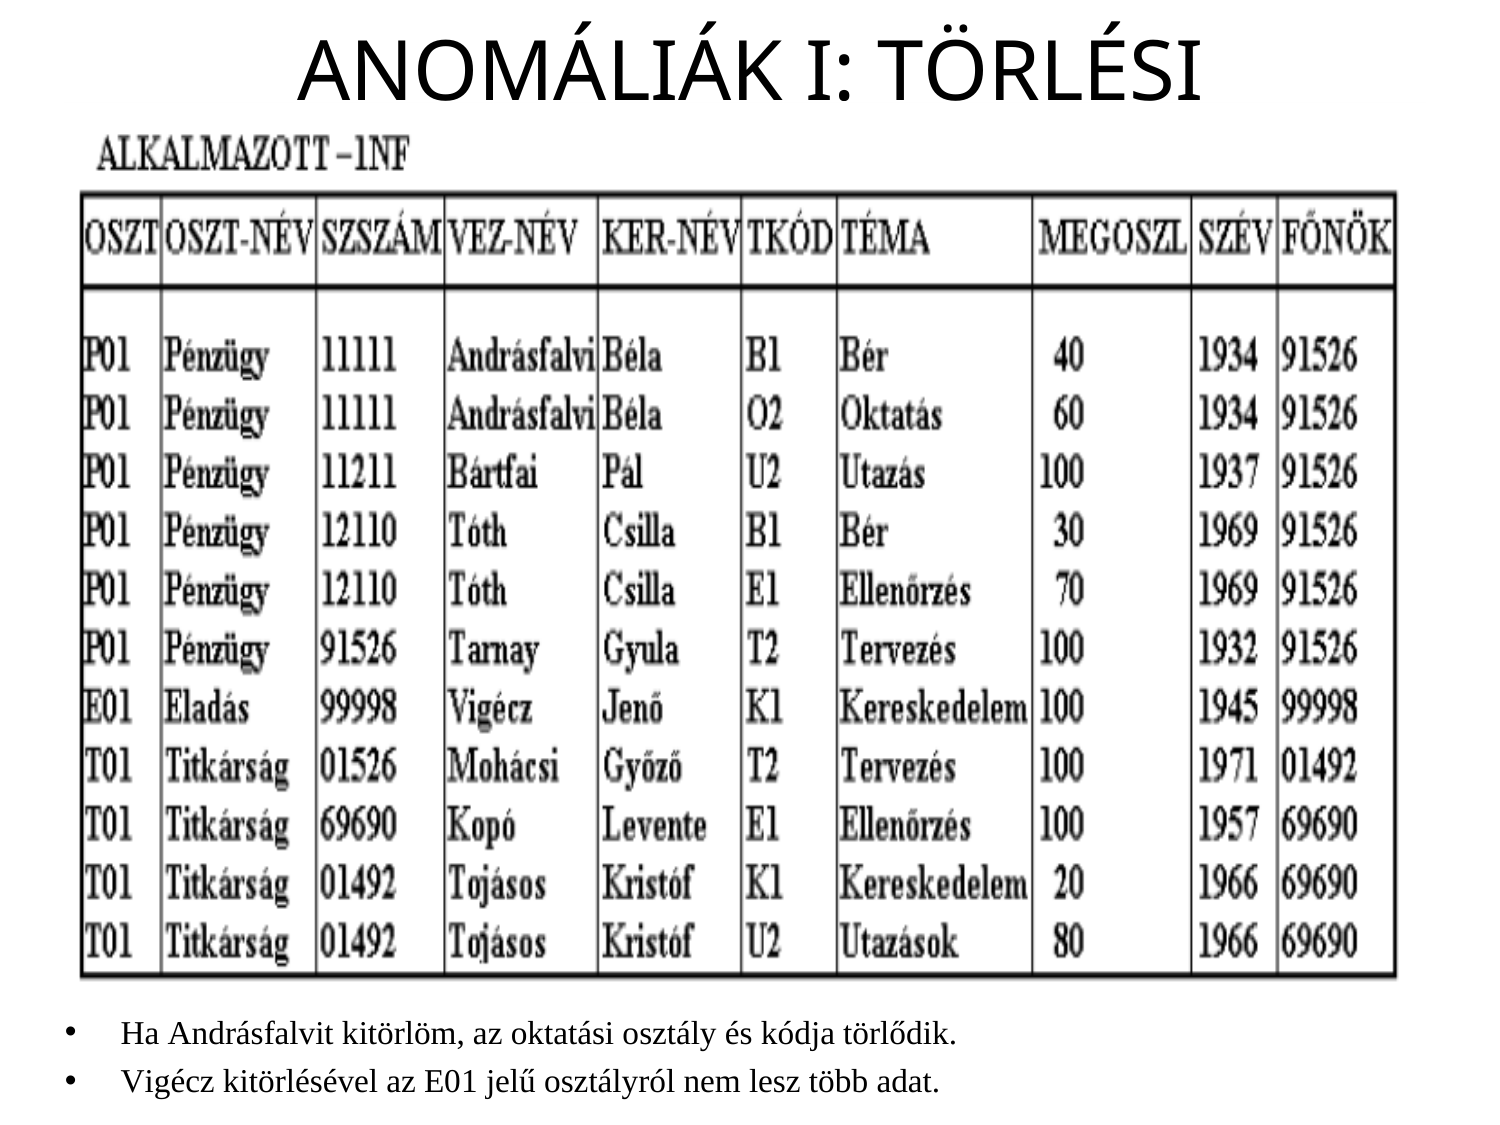

# ANOMÁLIÁK I: TÖRLÉSI
Ha Andrásfalvit kitörlöm, az oktatási osztály és kódja törlődik.
Vigécz kitörlésével az E01 jelű osztályról nem lesz több adat.